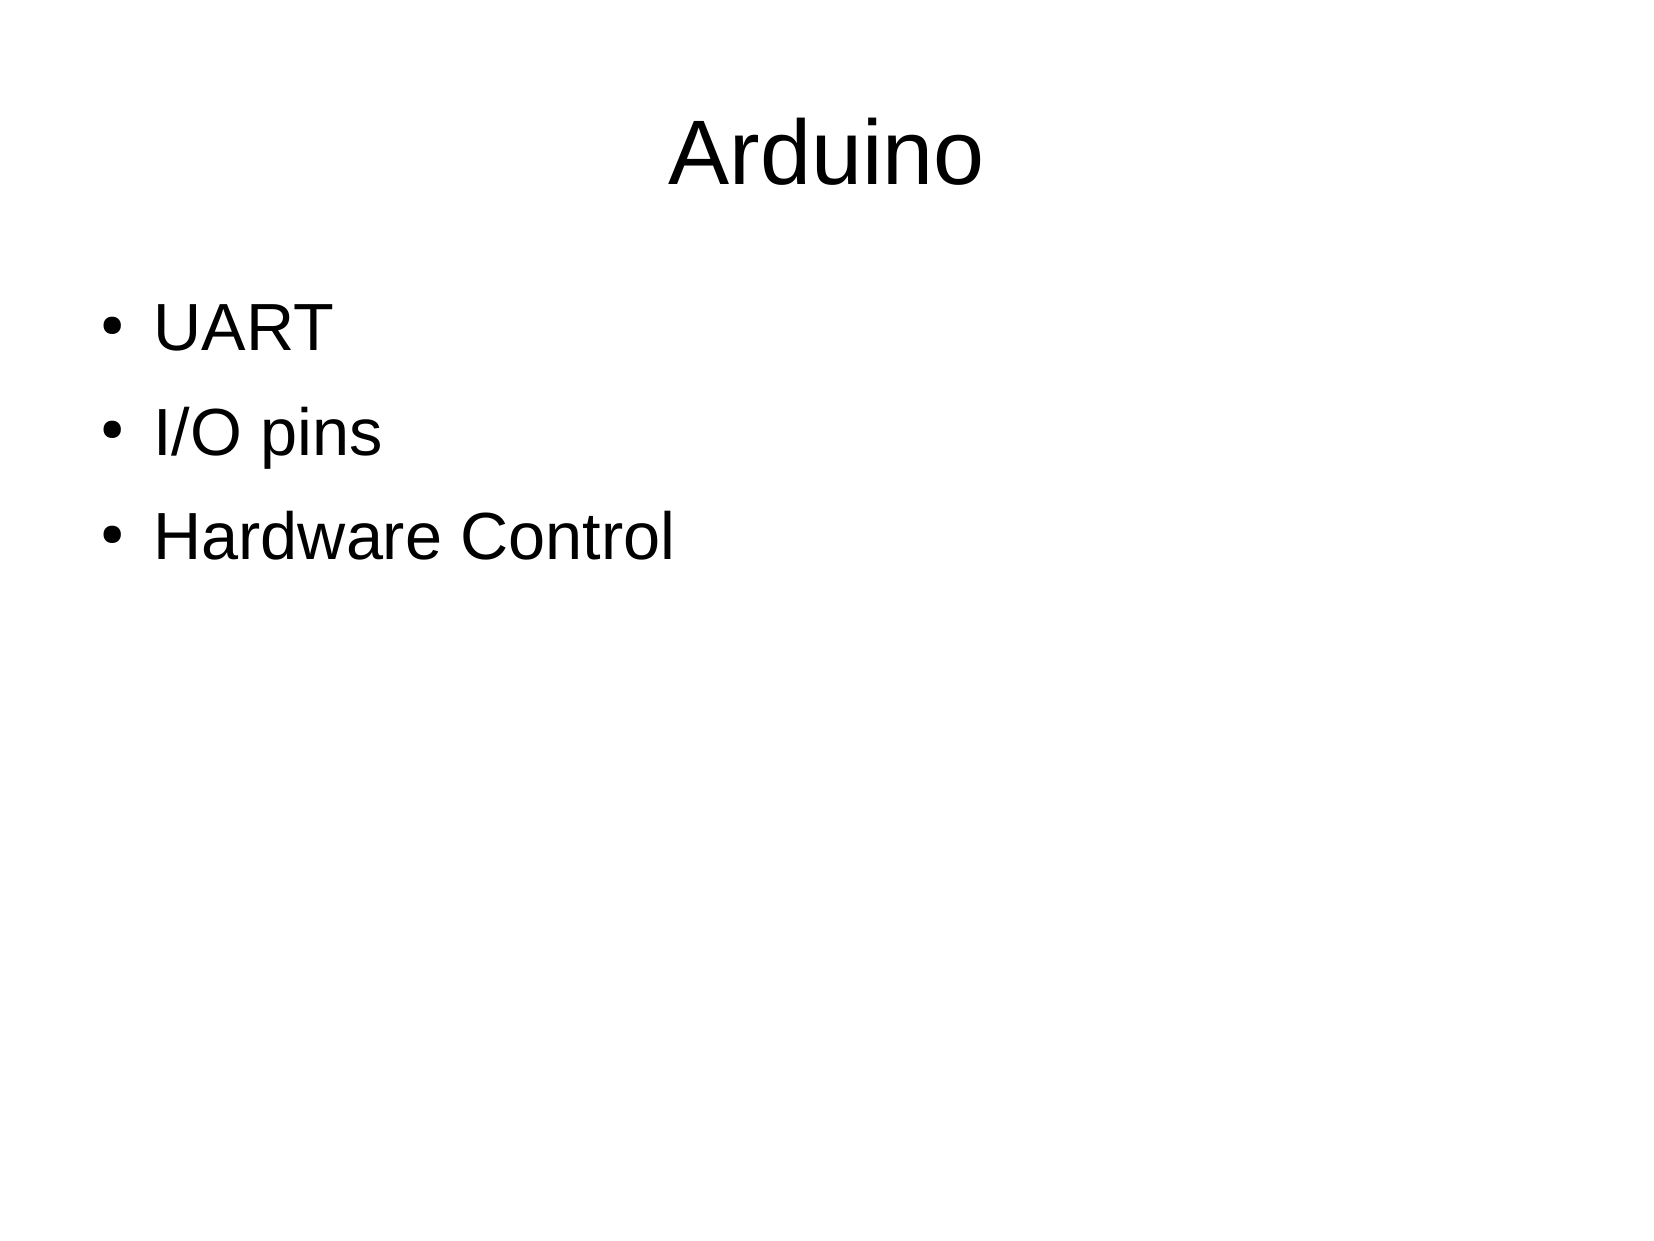

# Arduino
UART
I/O pins
Hardware Control